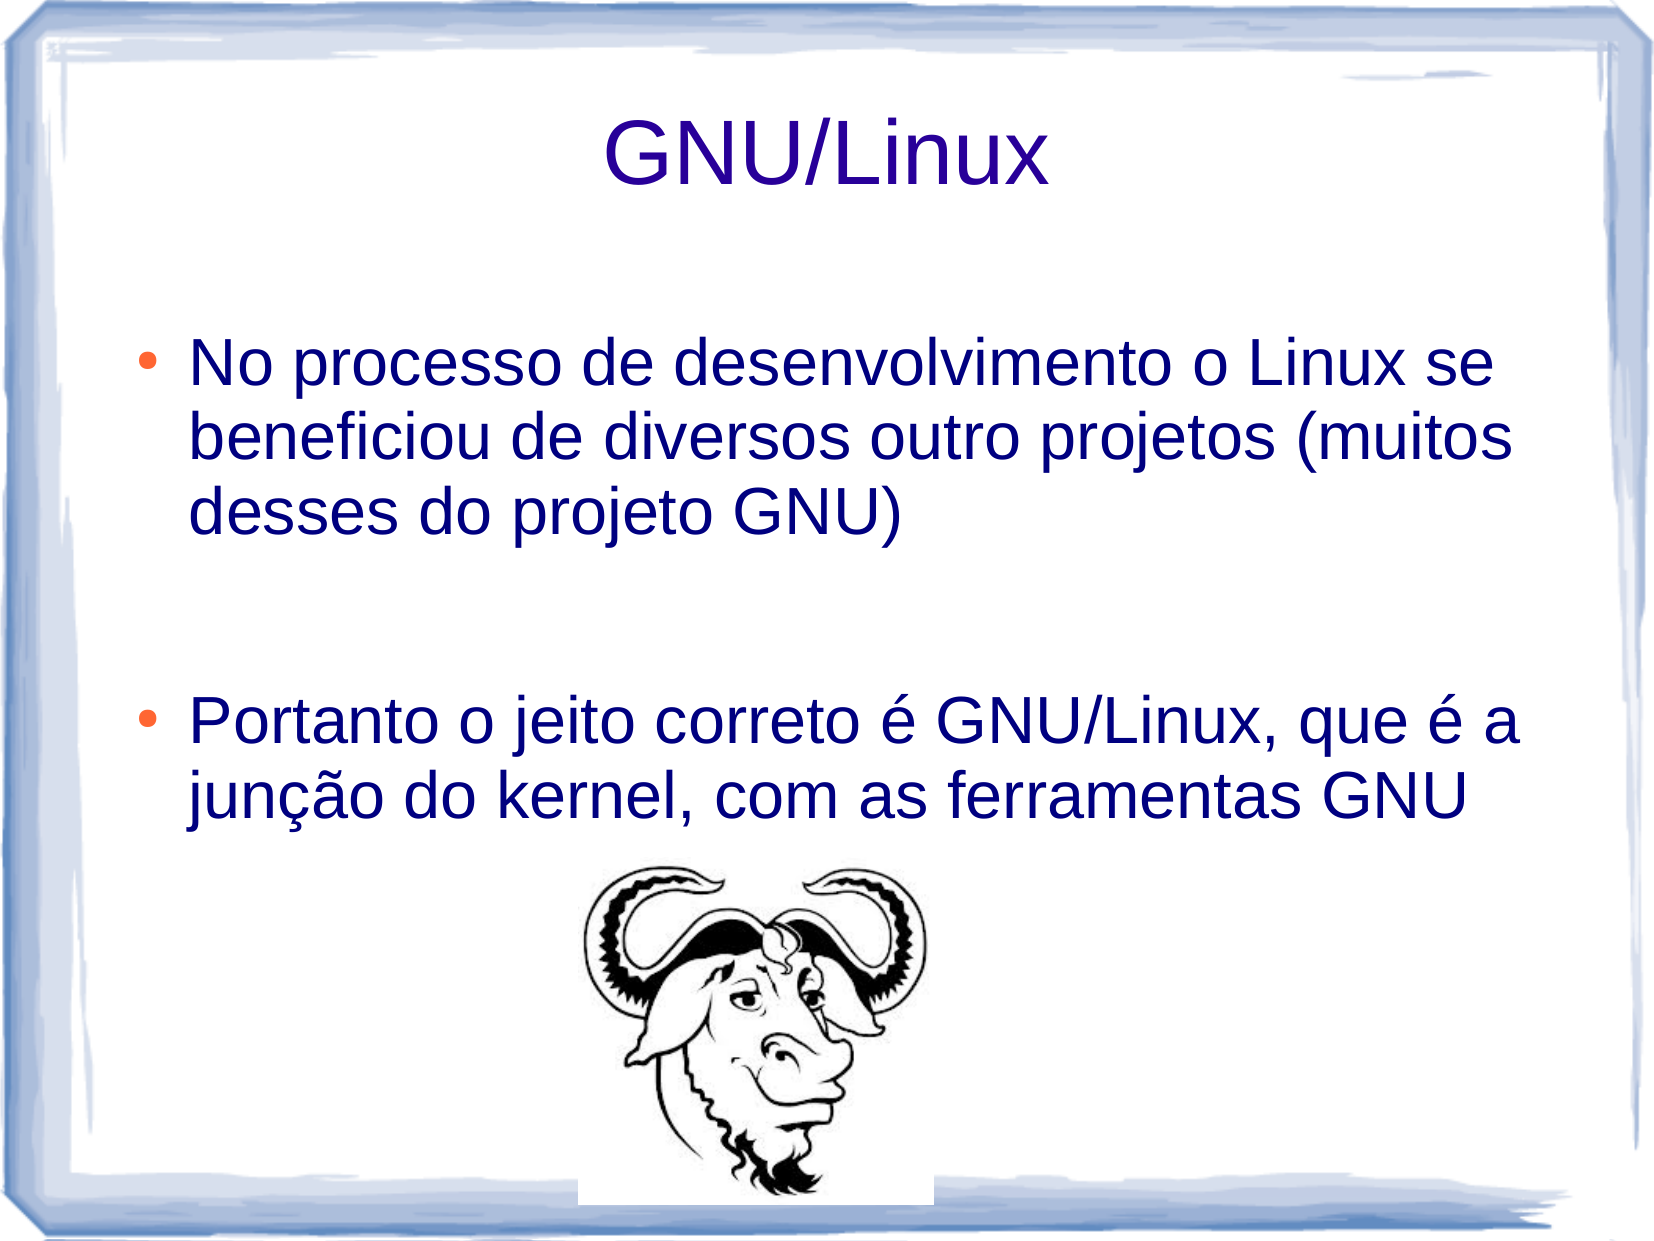

# GNU/Linux
No processo de desenvolvimento o Linux se beneficiou de diversos outro projetos (muitos desses do projeto GNU)
Portanto o jeito correto é GNU/Linux, que é a junção do kernel, com as ferramentas GNU